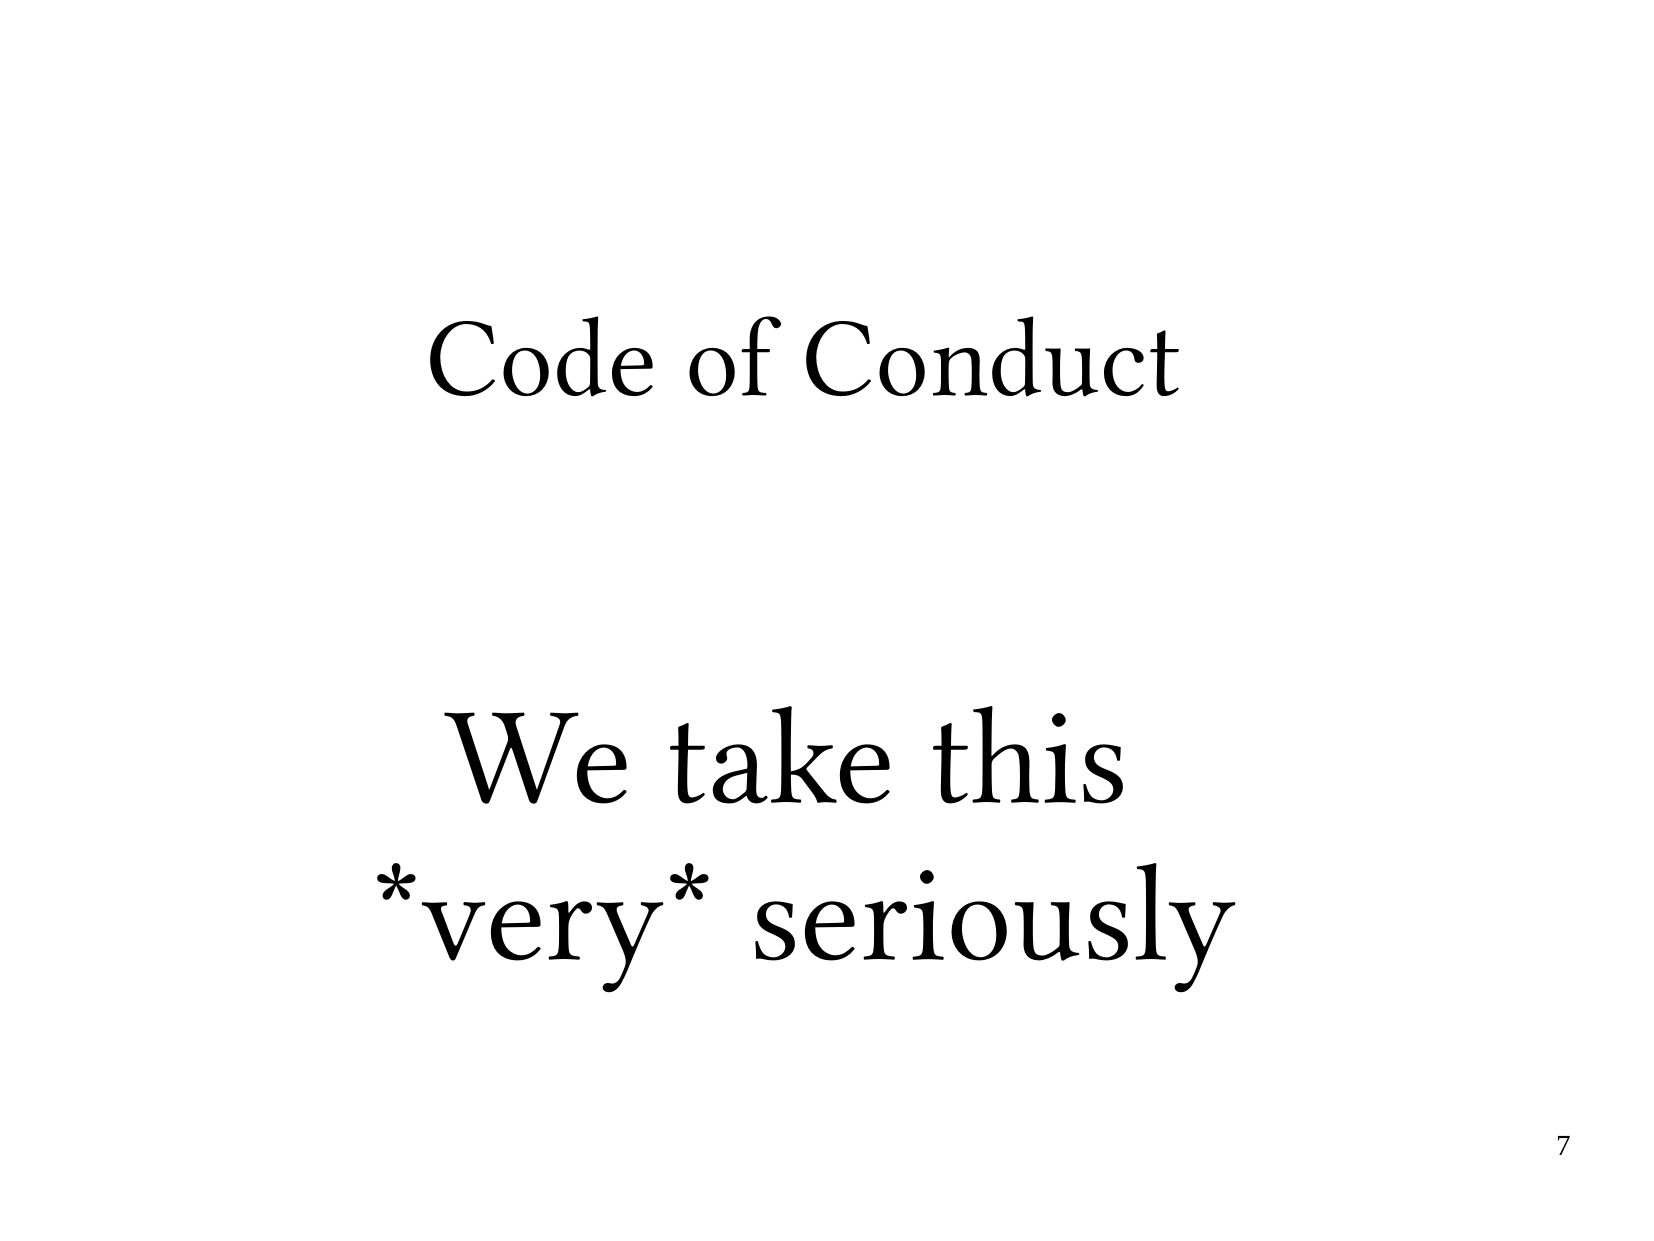

# Code of Conduct
We take this
*very* seriously
7